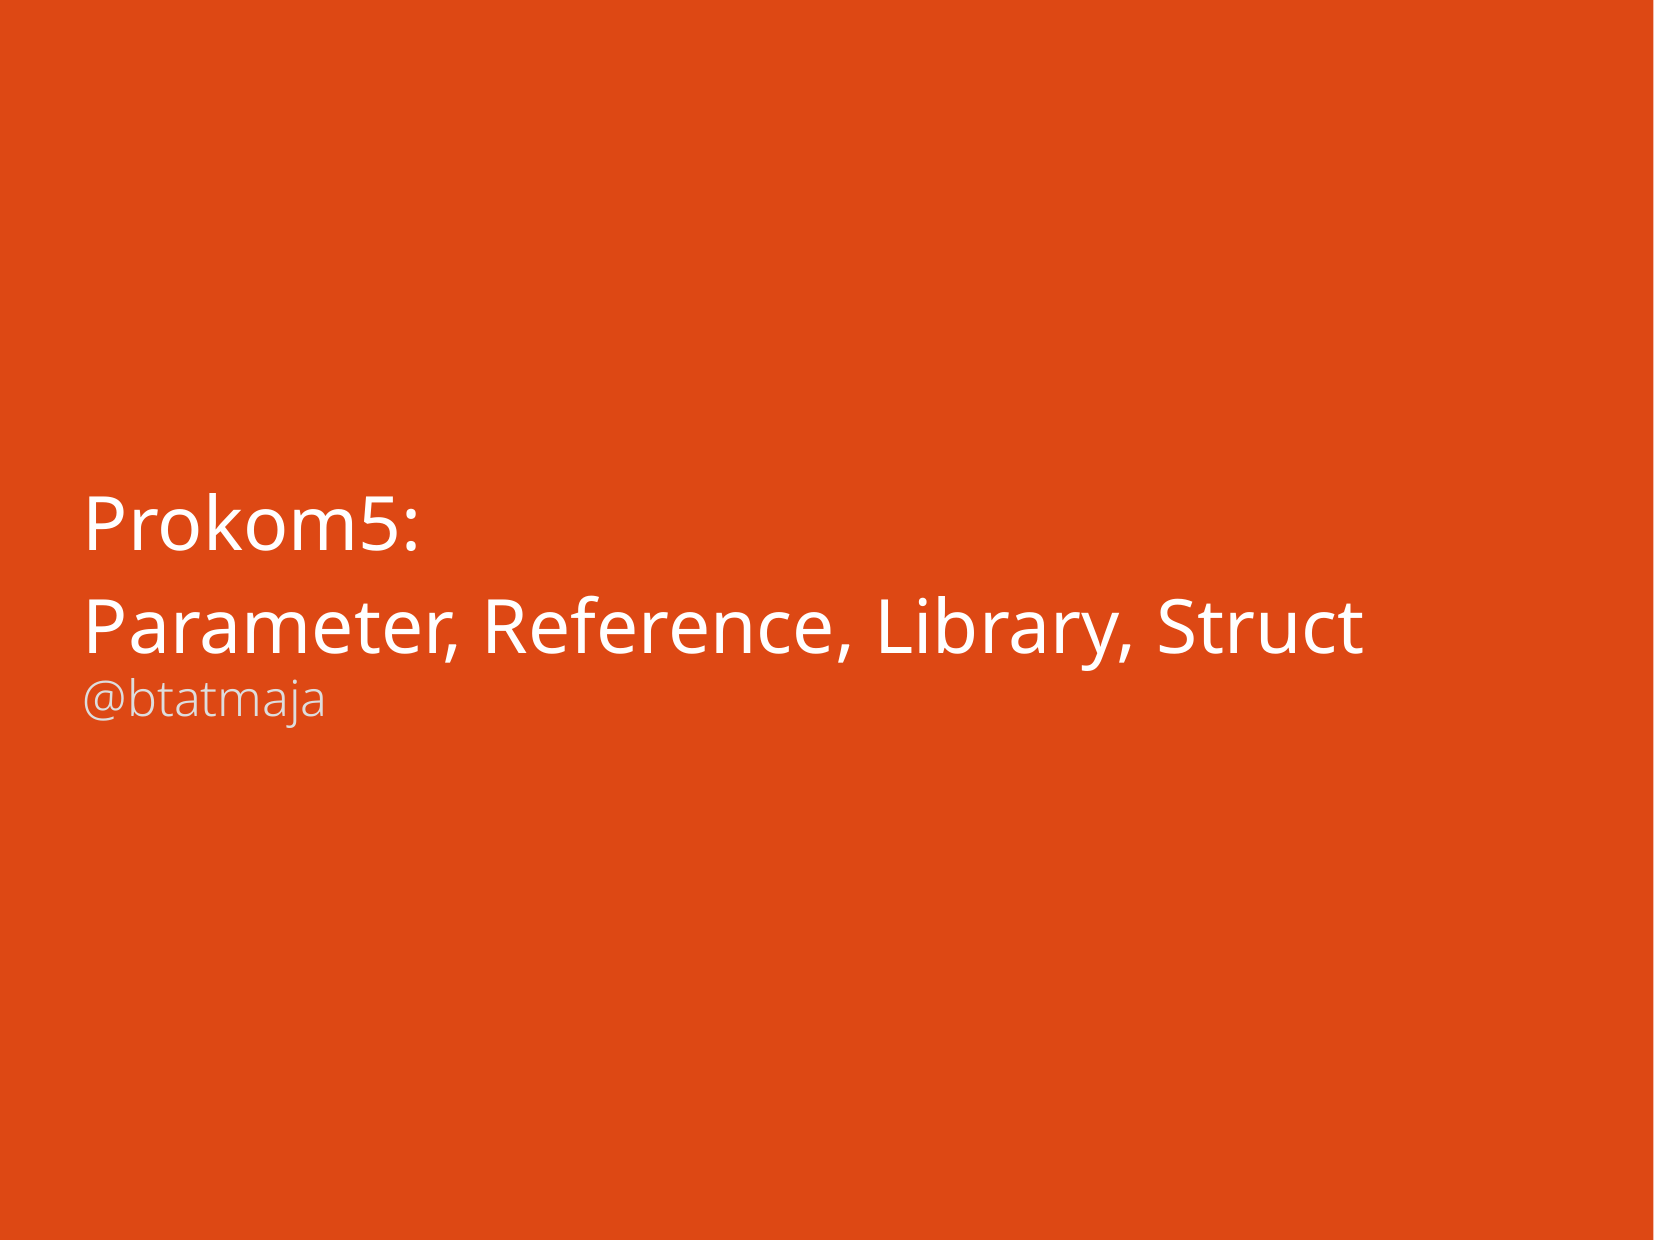

# Prokom5: Parameter, Reference, Library, Struct
@btatmaja